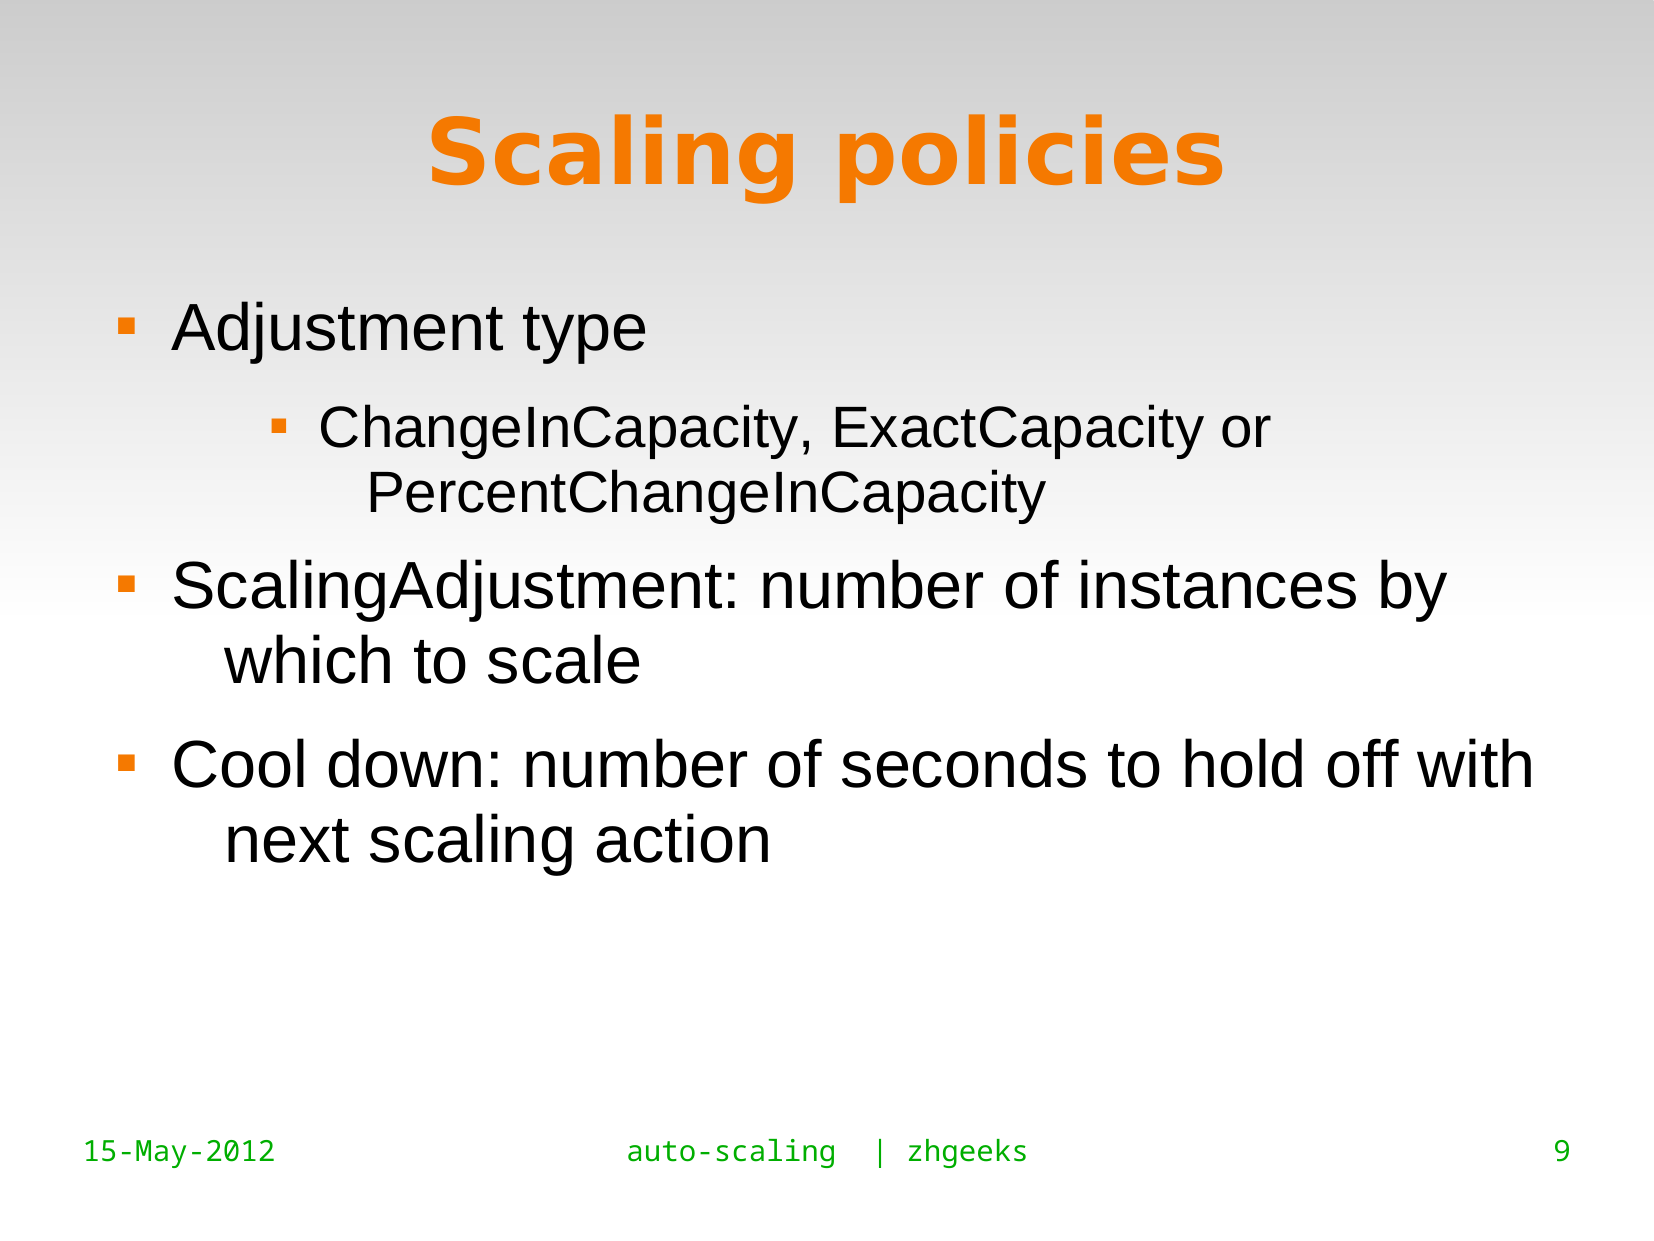

# Scaling policies
Adjustment type
ChangeInCapacity, ExactCapacity or PercentChangeInCapacity
ScalingAdjustment: number of instances by which to scale
Cool down: number of seconds to hold off with next scaling action
15-May-2012
auto-scaling | zhgeeks
9